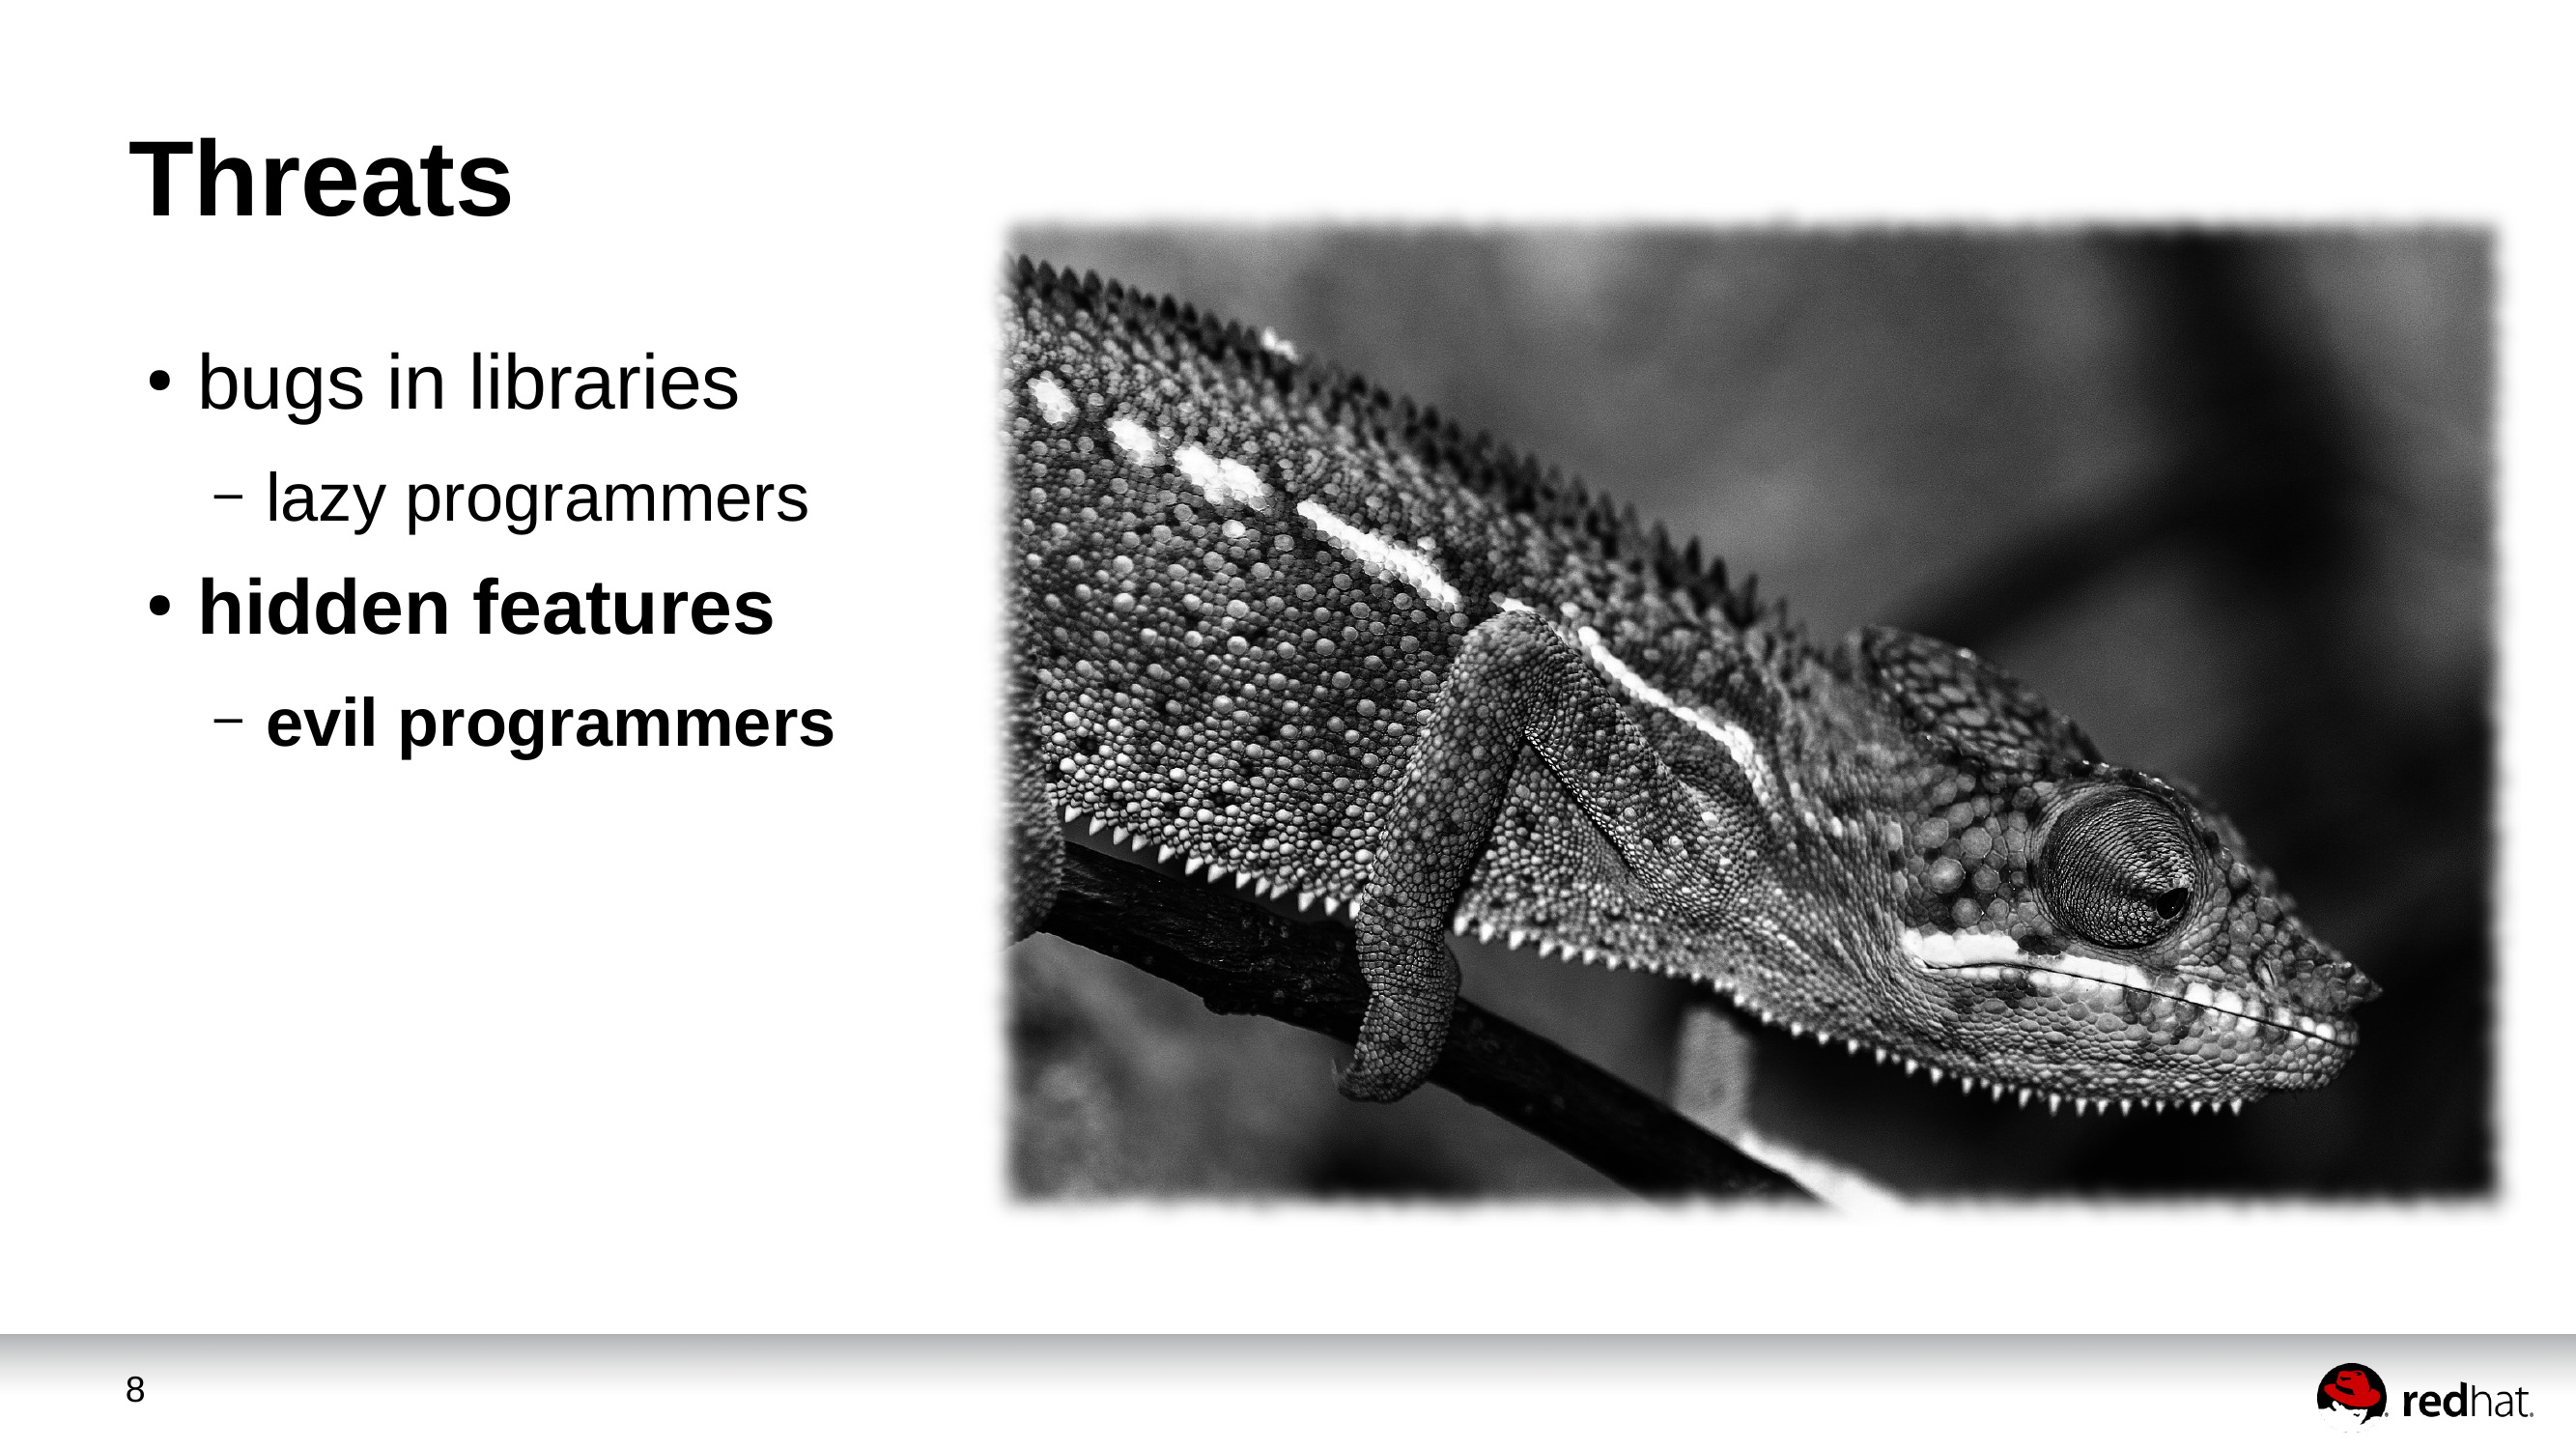

# Threats
bugs in libraries
lazy programmers
hidden features
evil programmers
8